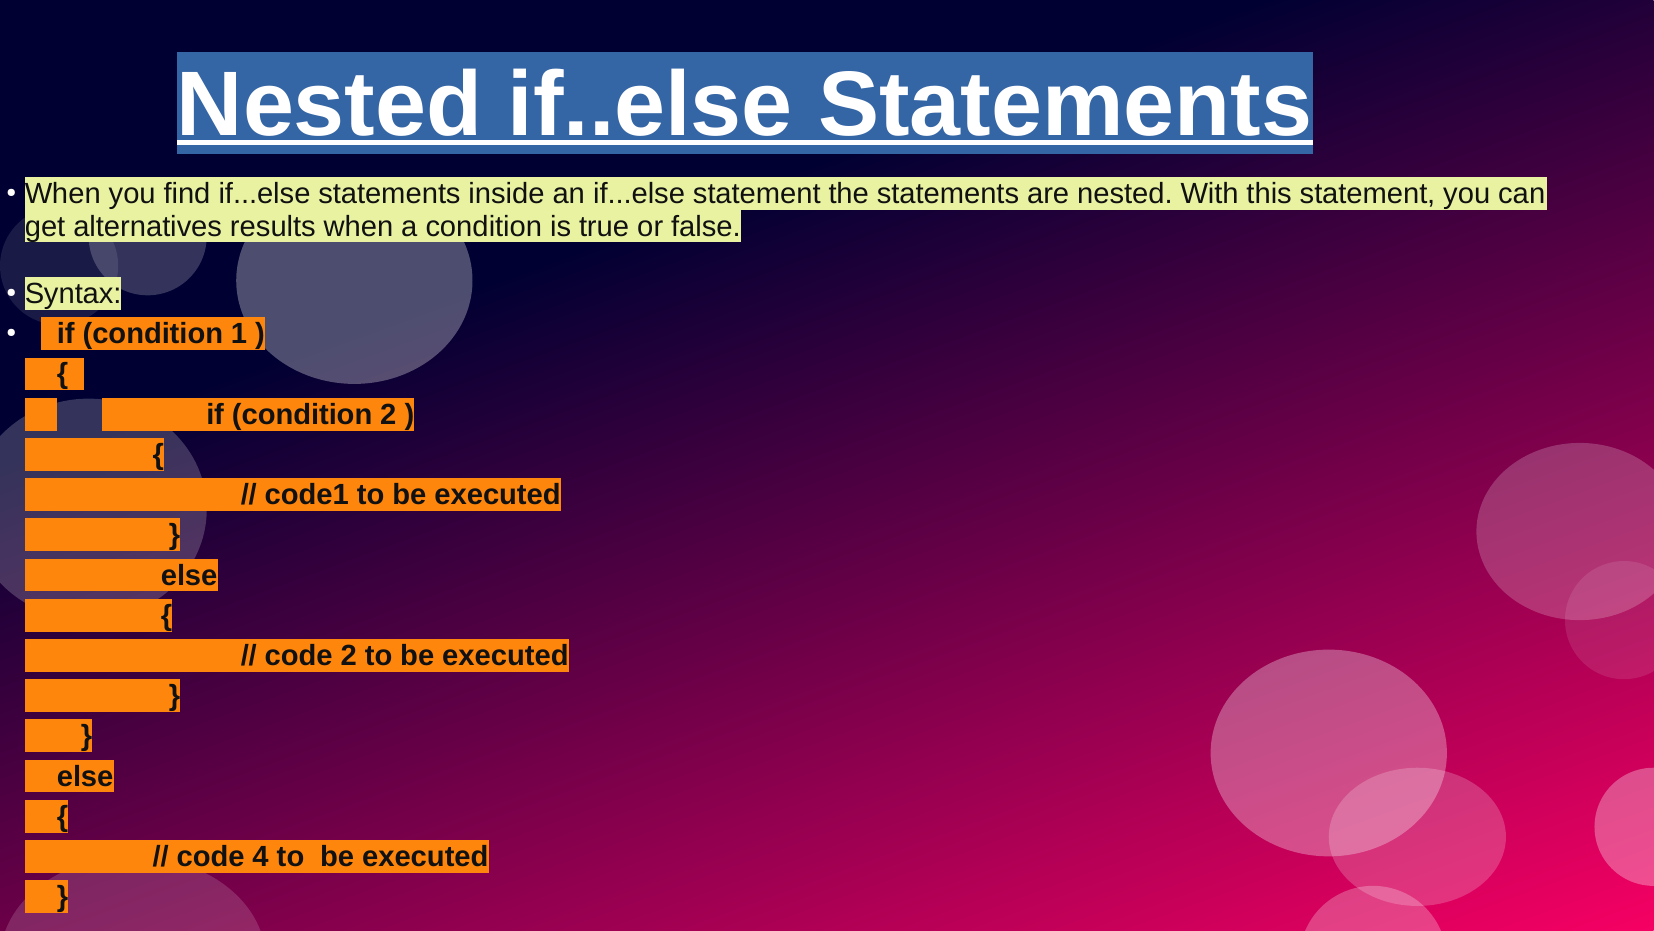

# Nested if..else Statements
When you find if...else statements inside an if...else statement the statements are nested. With this statement, you can get alternatives results when a condition is true or false.
Syntax:
 if (condition 1 )
 {
 					 if (condition 2 )
 {
 // code1 to be executed
 }
 else
 {
 // code 2 to be executed
 }
 }
 else
 {
 // code 4 to be executed
 }